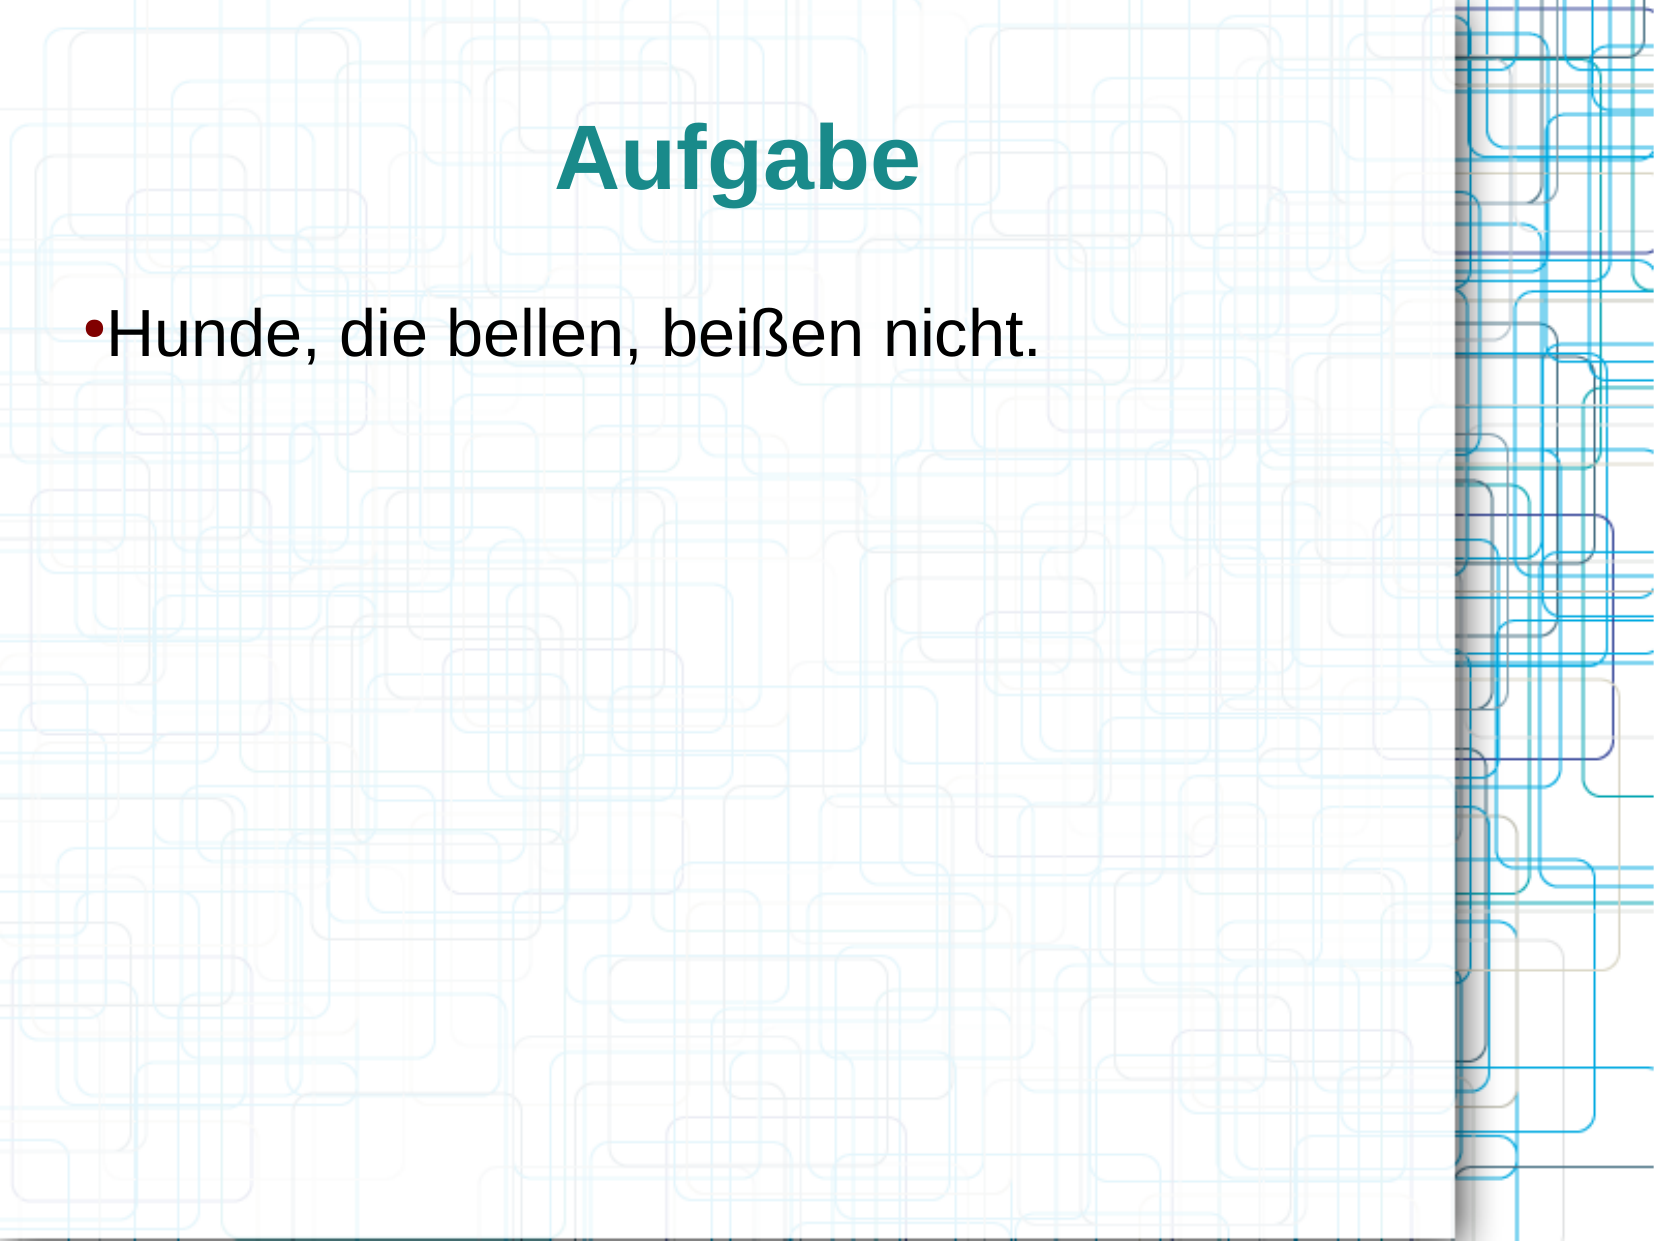

# Aufgabe
Hunde, die bellen, beißen nicht.